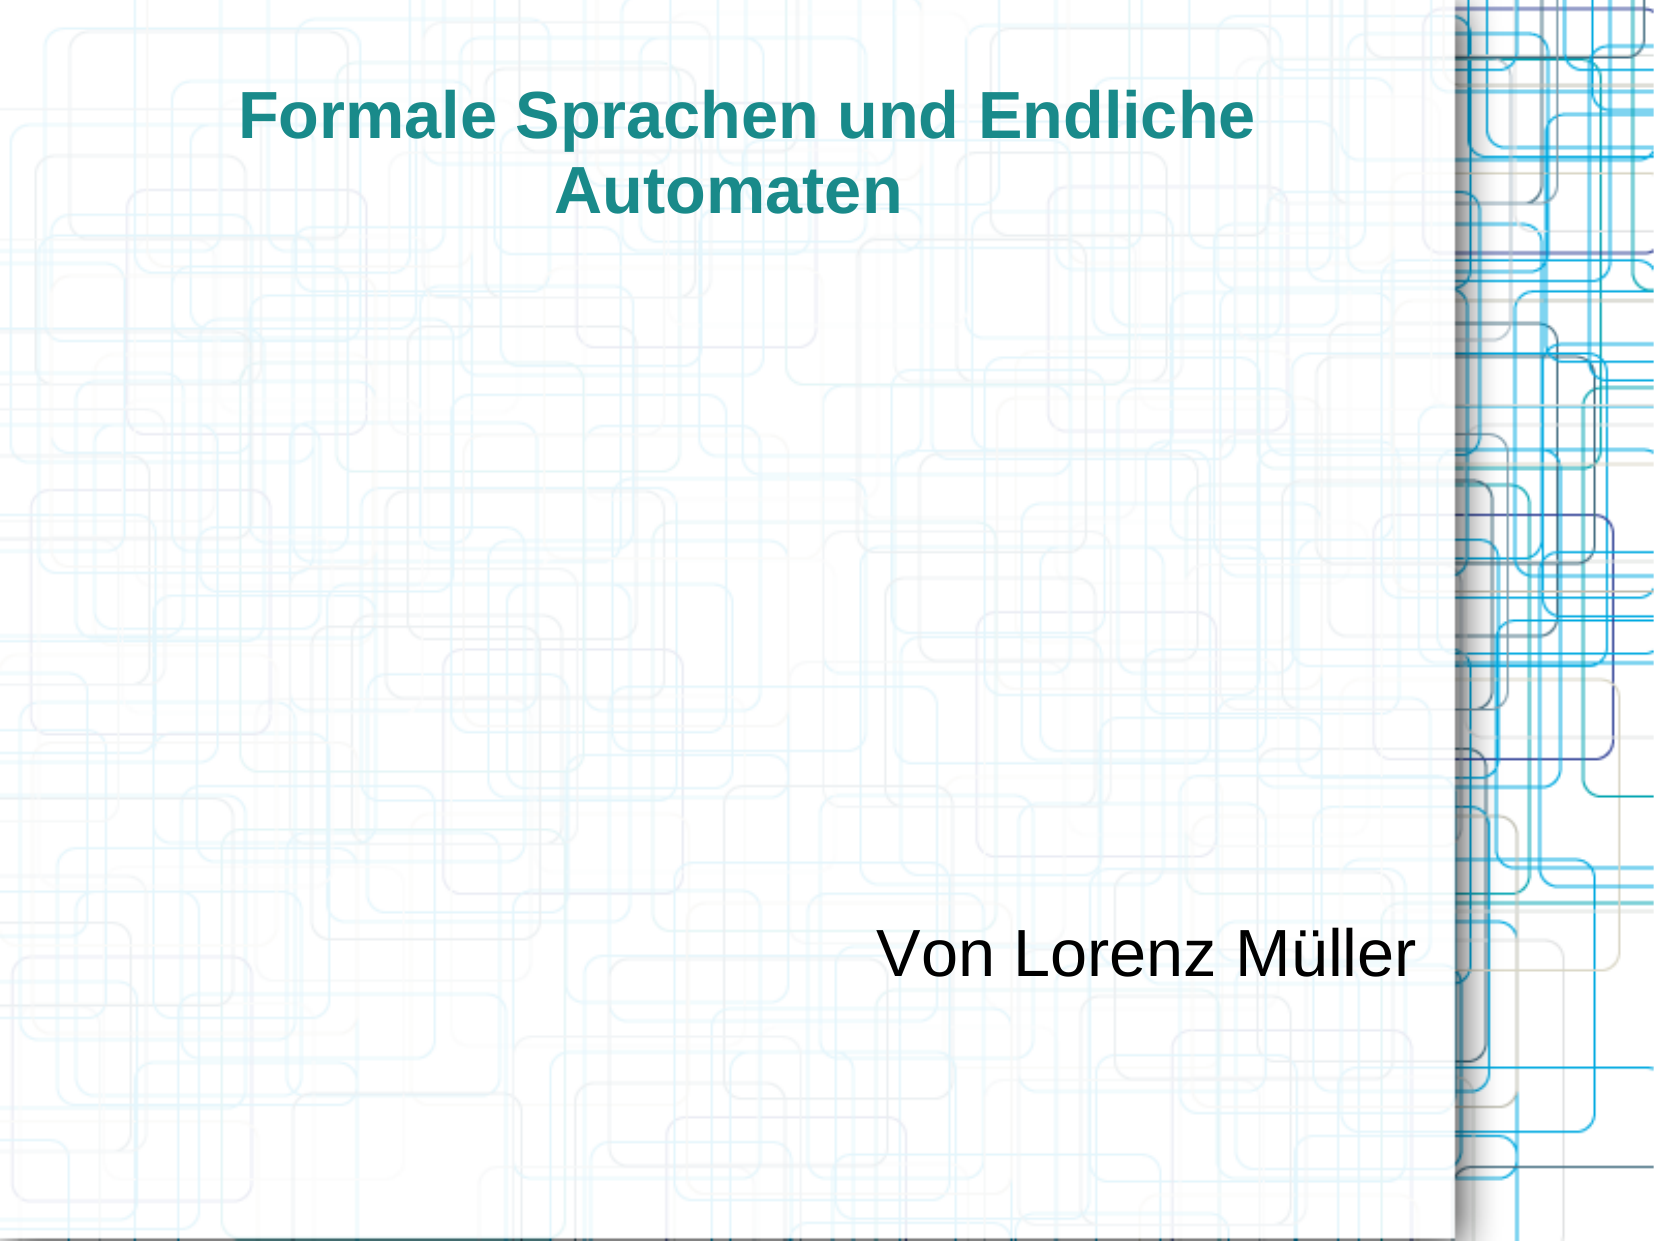

# Formale Sprachen und Endliche Automaten
Von Lorenz Müller